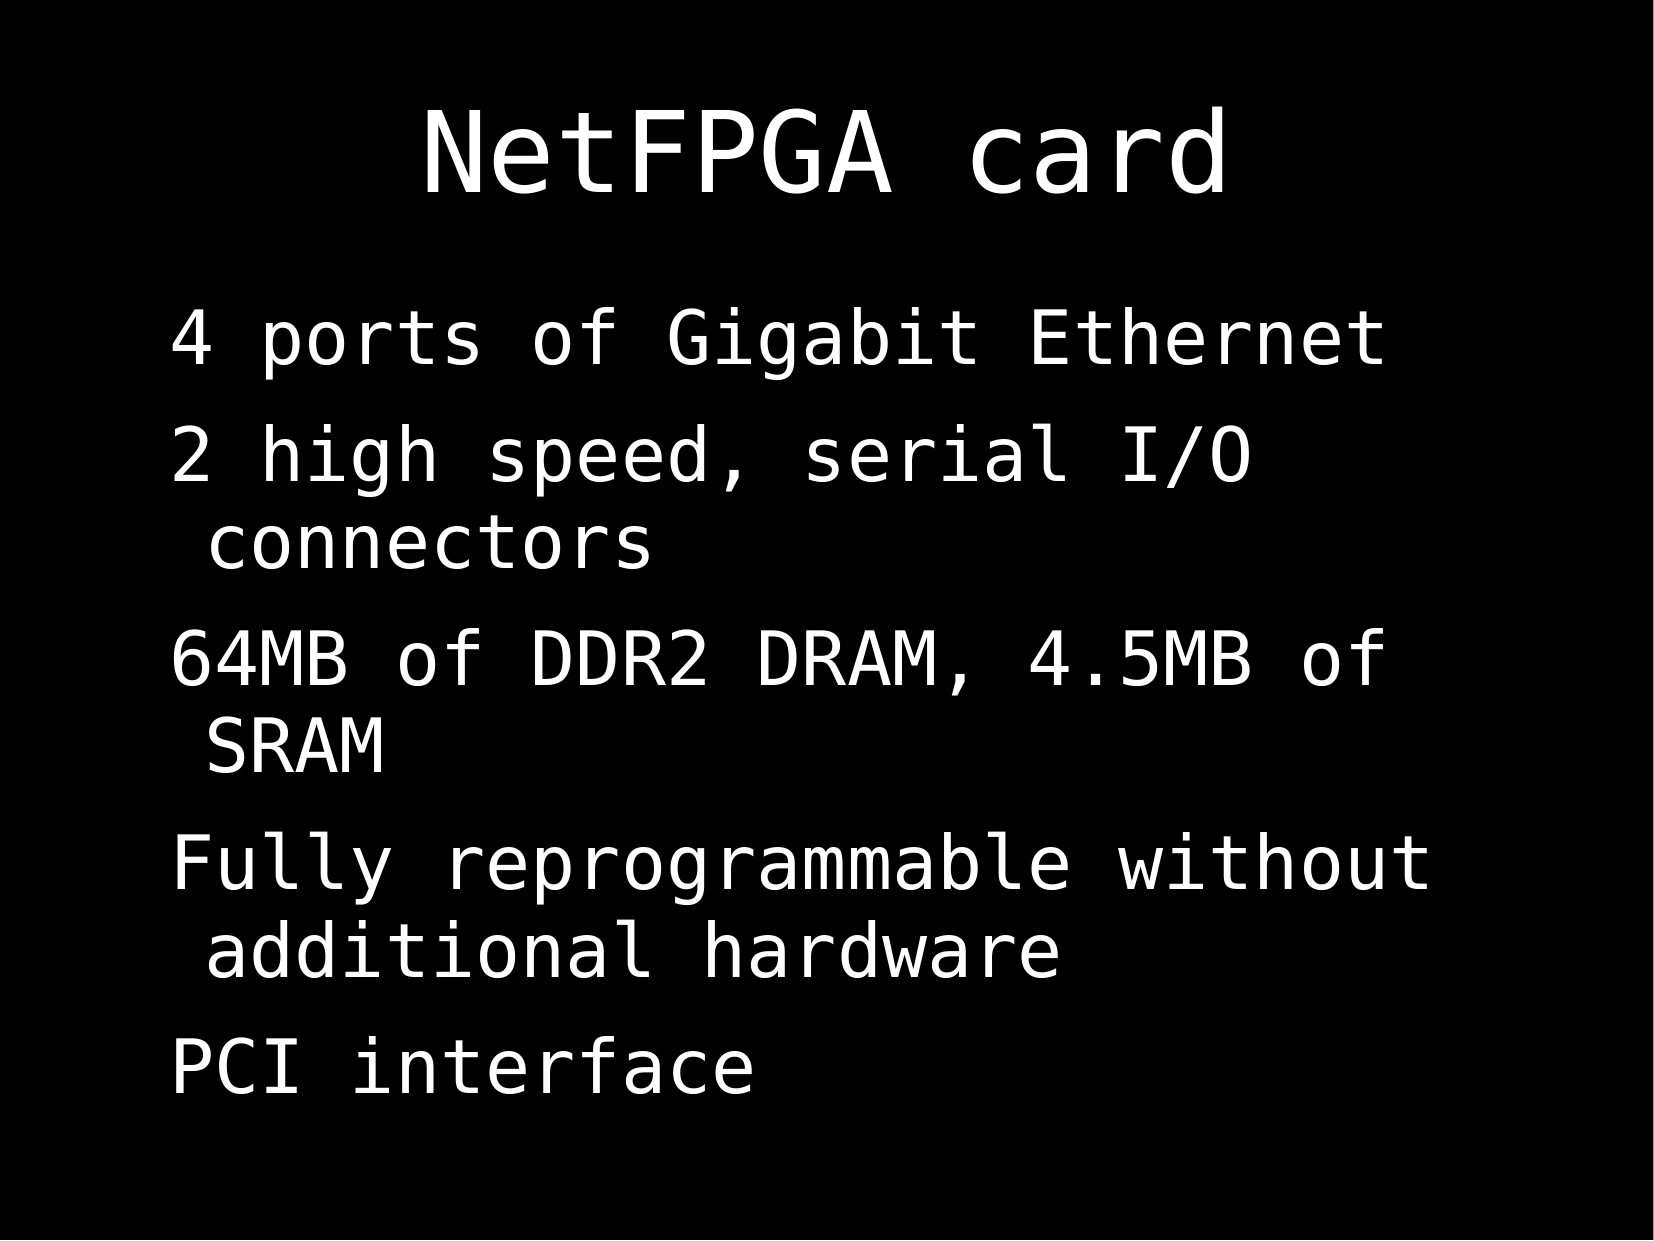

# NetFPGA card
 4 ports of Gigabit Ethernet
 2 high speed, serial I/O connectors
 64MB of DDR2 DRAM, 4.5MB of SRAM
 Fully reprogrammable without additional hardware
 PCI interface